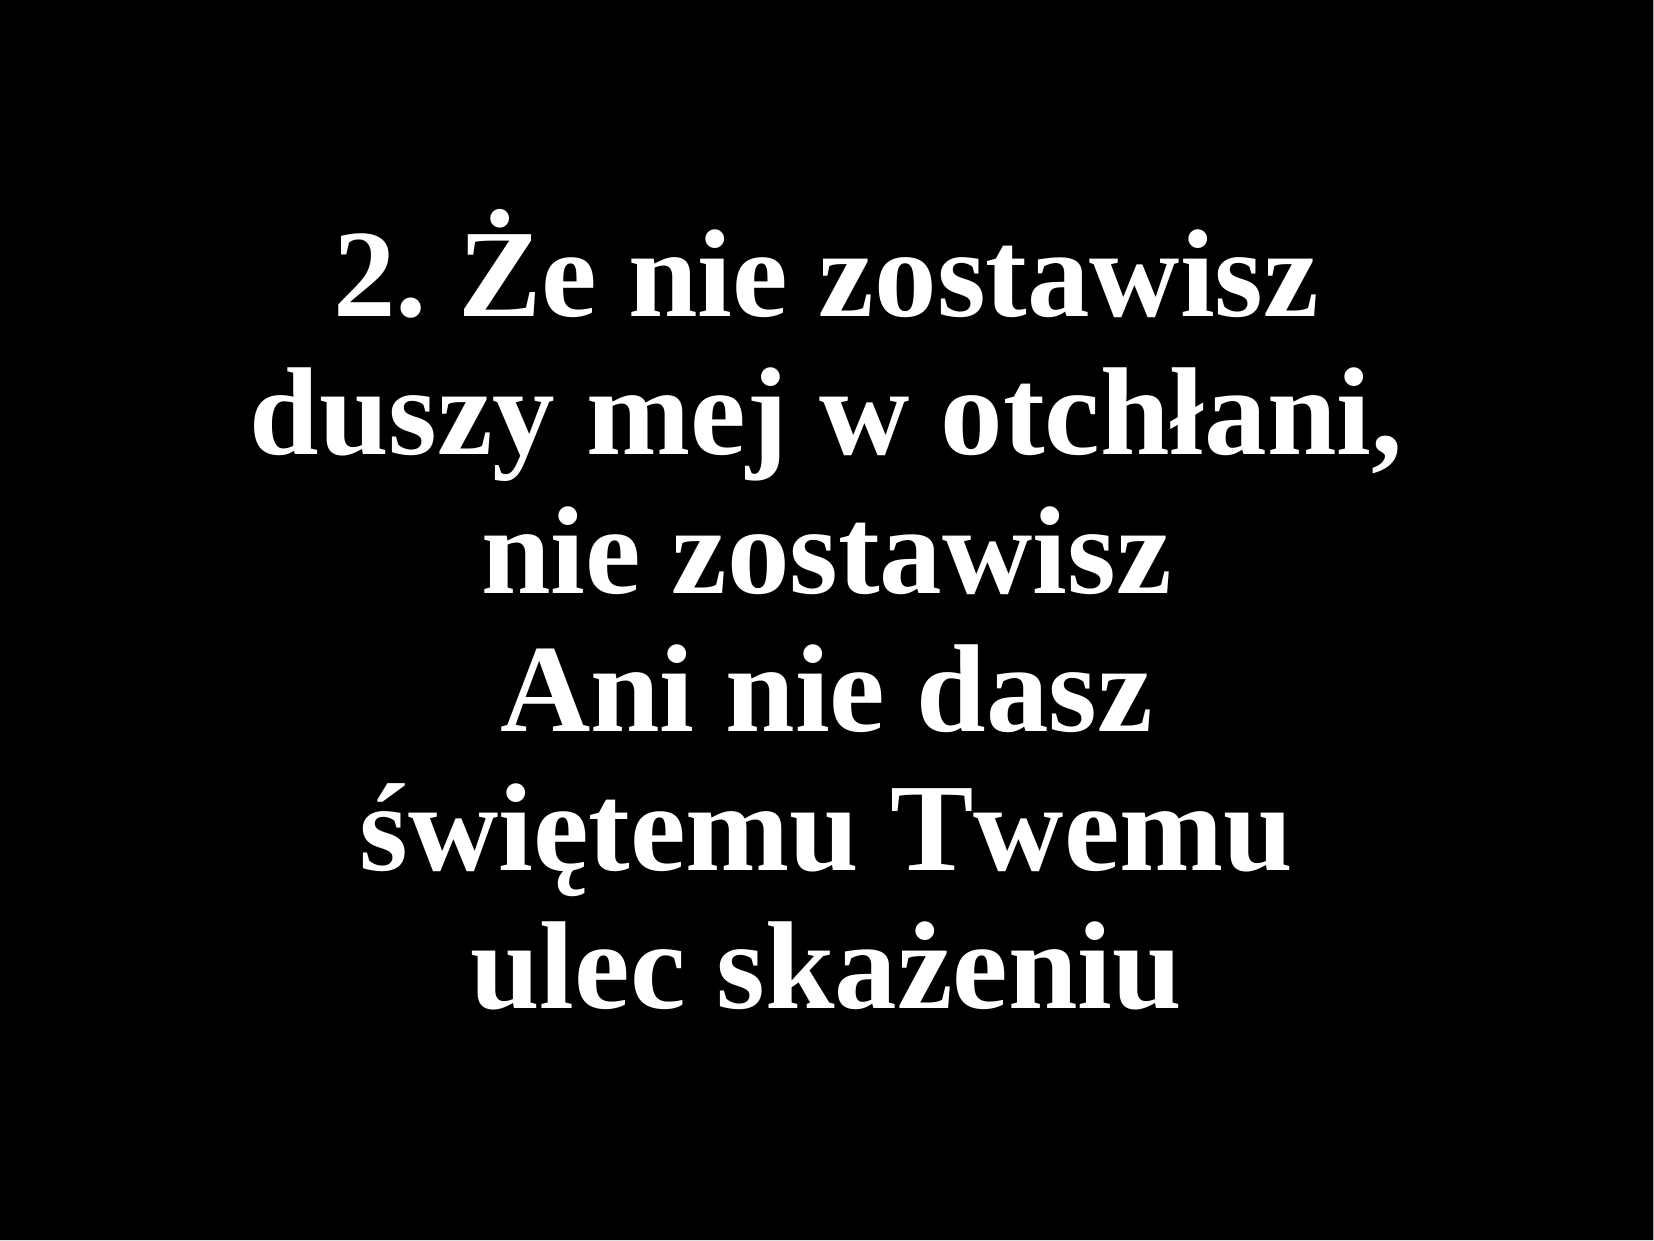

# 2. Że nie zostawisz duszy mej w otchłani, nie zostawisz Ani nie dasz świętemu Twemu ulec skażeniu